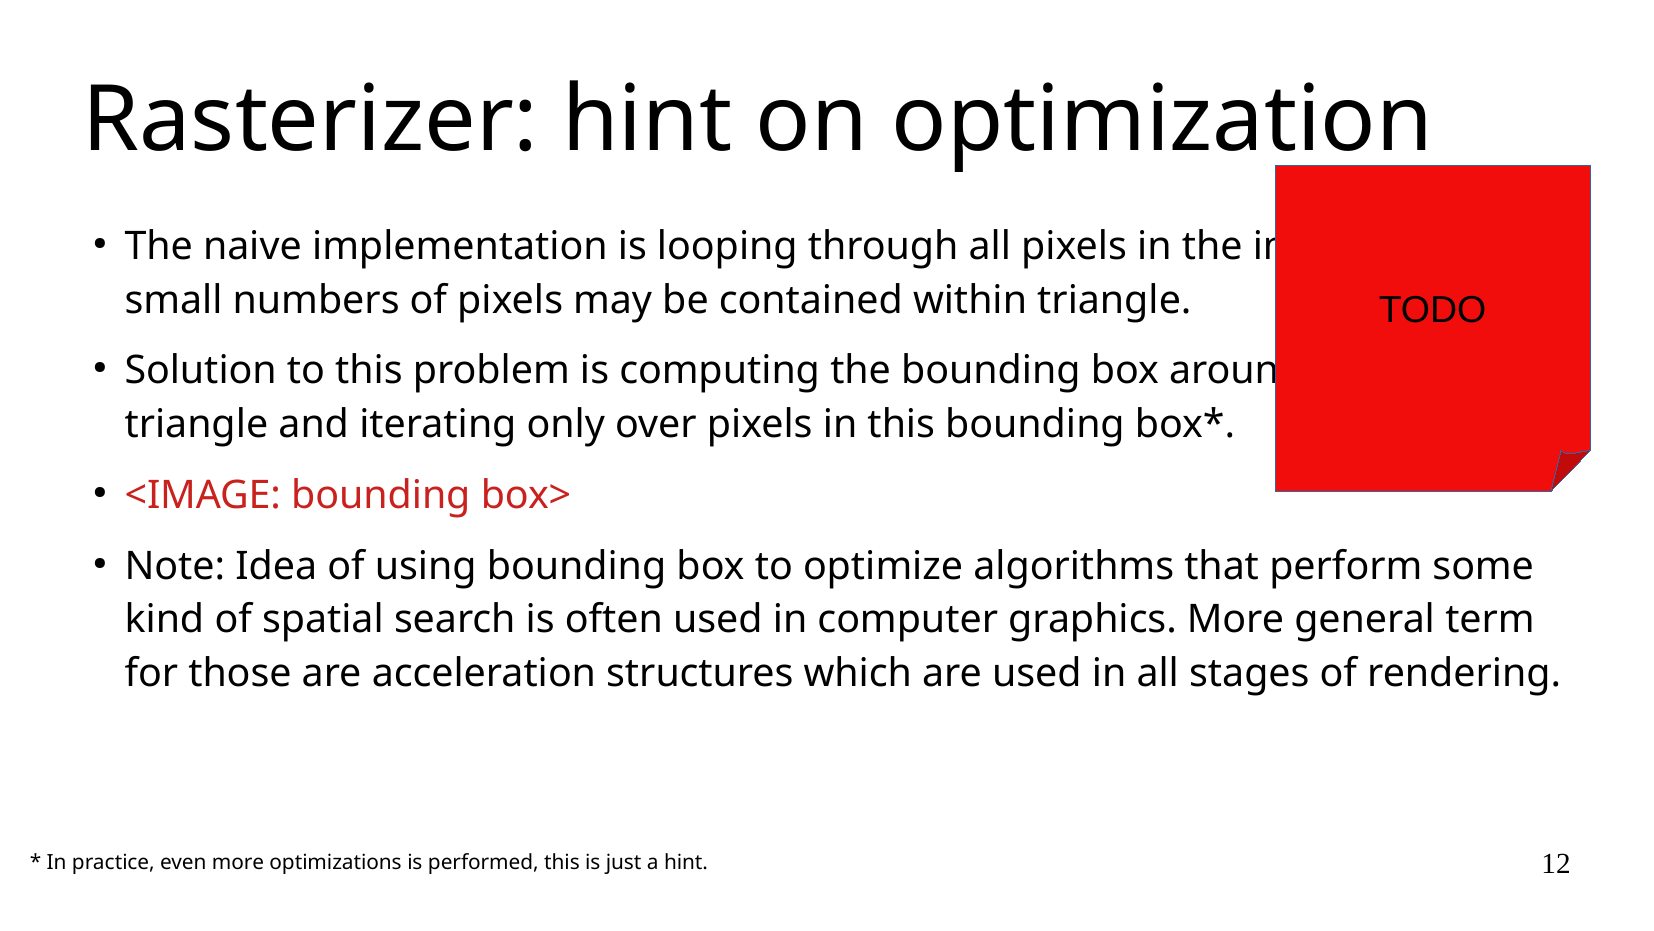

# Rasterizer: hint on optimization
TODO
The naive implementation is looping through all pixels in the image even small numbers of pixels may be contained within triangle.
Solution to this problem is computing the bounding box around the projected triangle and iterating only over pixels in this bounding box*.
<IMAGE: bounding box>
Note: Idea of using bounding box to optimize algorithms that perform some kind of spatial search is often used in computer graphics. More general term for those are acceleration structures which are used in all stages of rendering.
* In practice, even more optimizations is performed, this is just a hint.
12